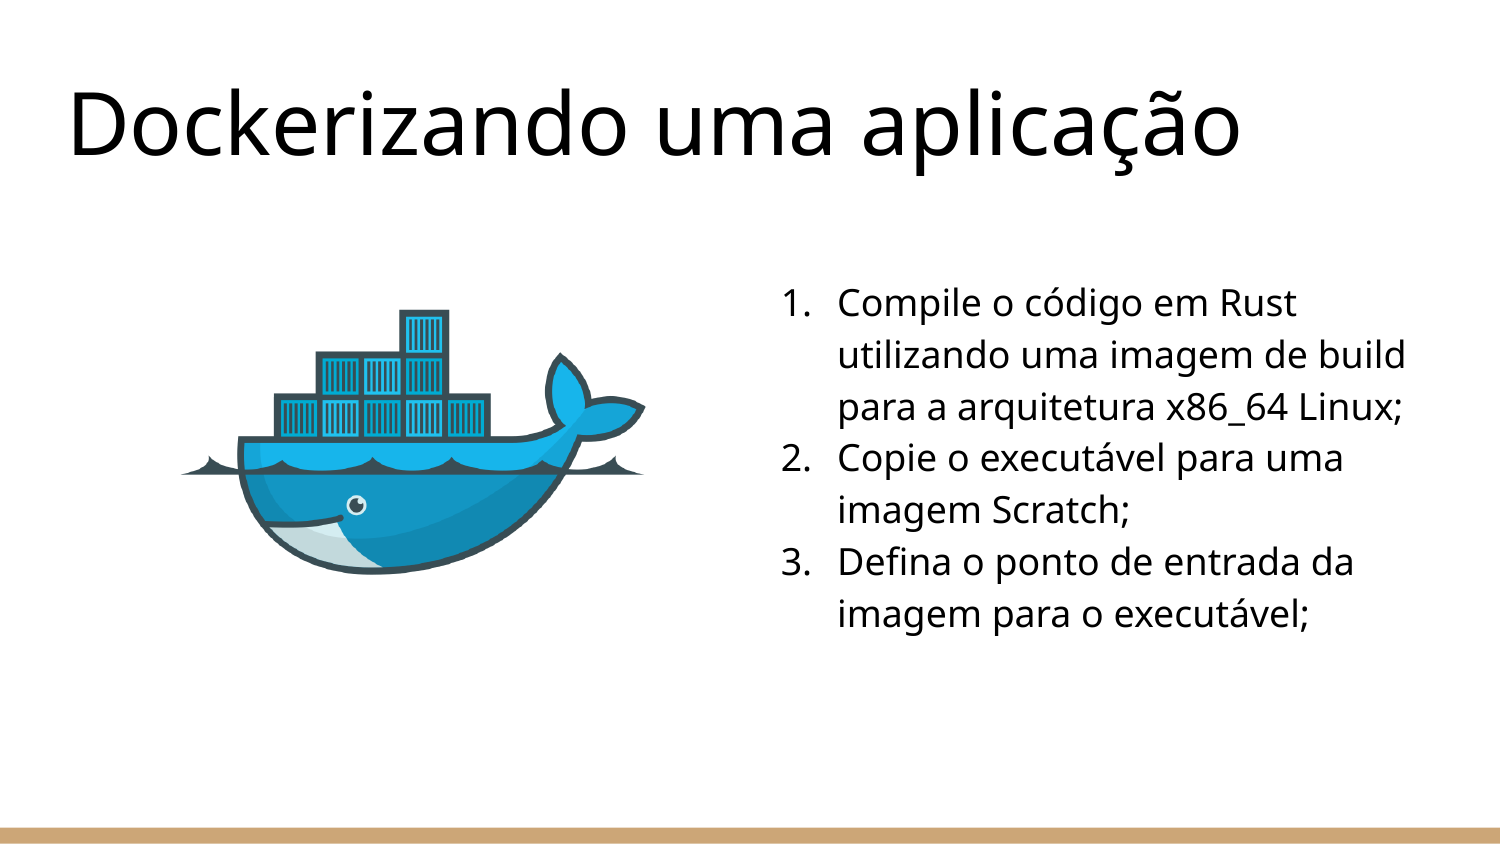

# Dockerizando uma aplicação
Compile o código em Rust utilizando uma imagem de build para a arquitetura x86_64 Linux;
Copie o executável para uma imagem Scratch;
Defina o ponto de entrada da imagem para o executável;